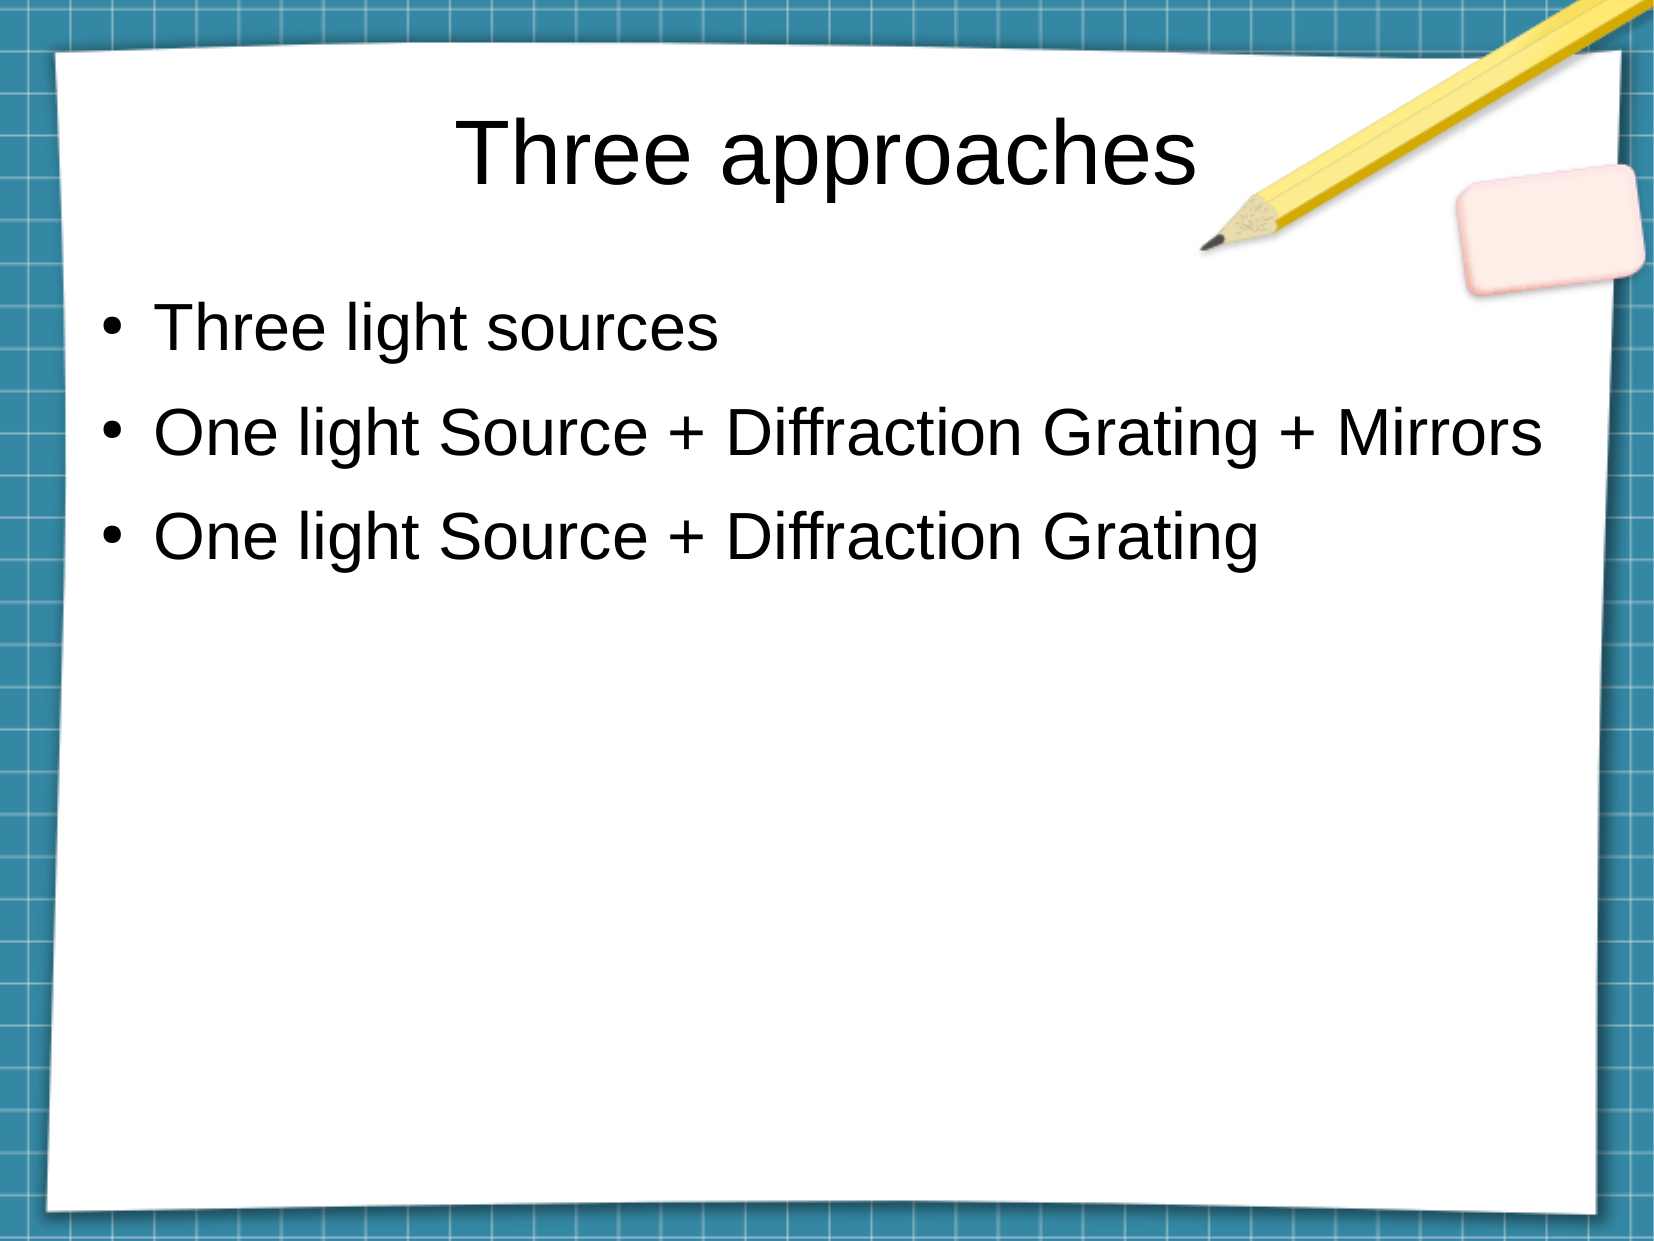

# Three approaches
Three light sources
One light Source + Diffraction Grating + Mirrors
One light Source + Diffraction Grating